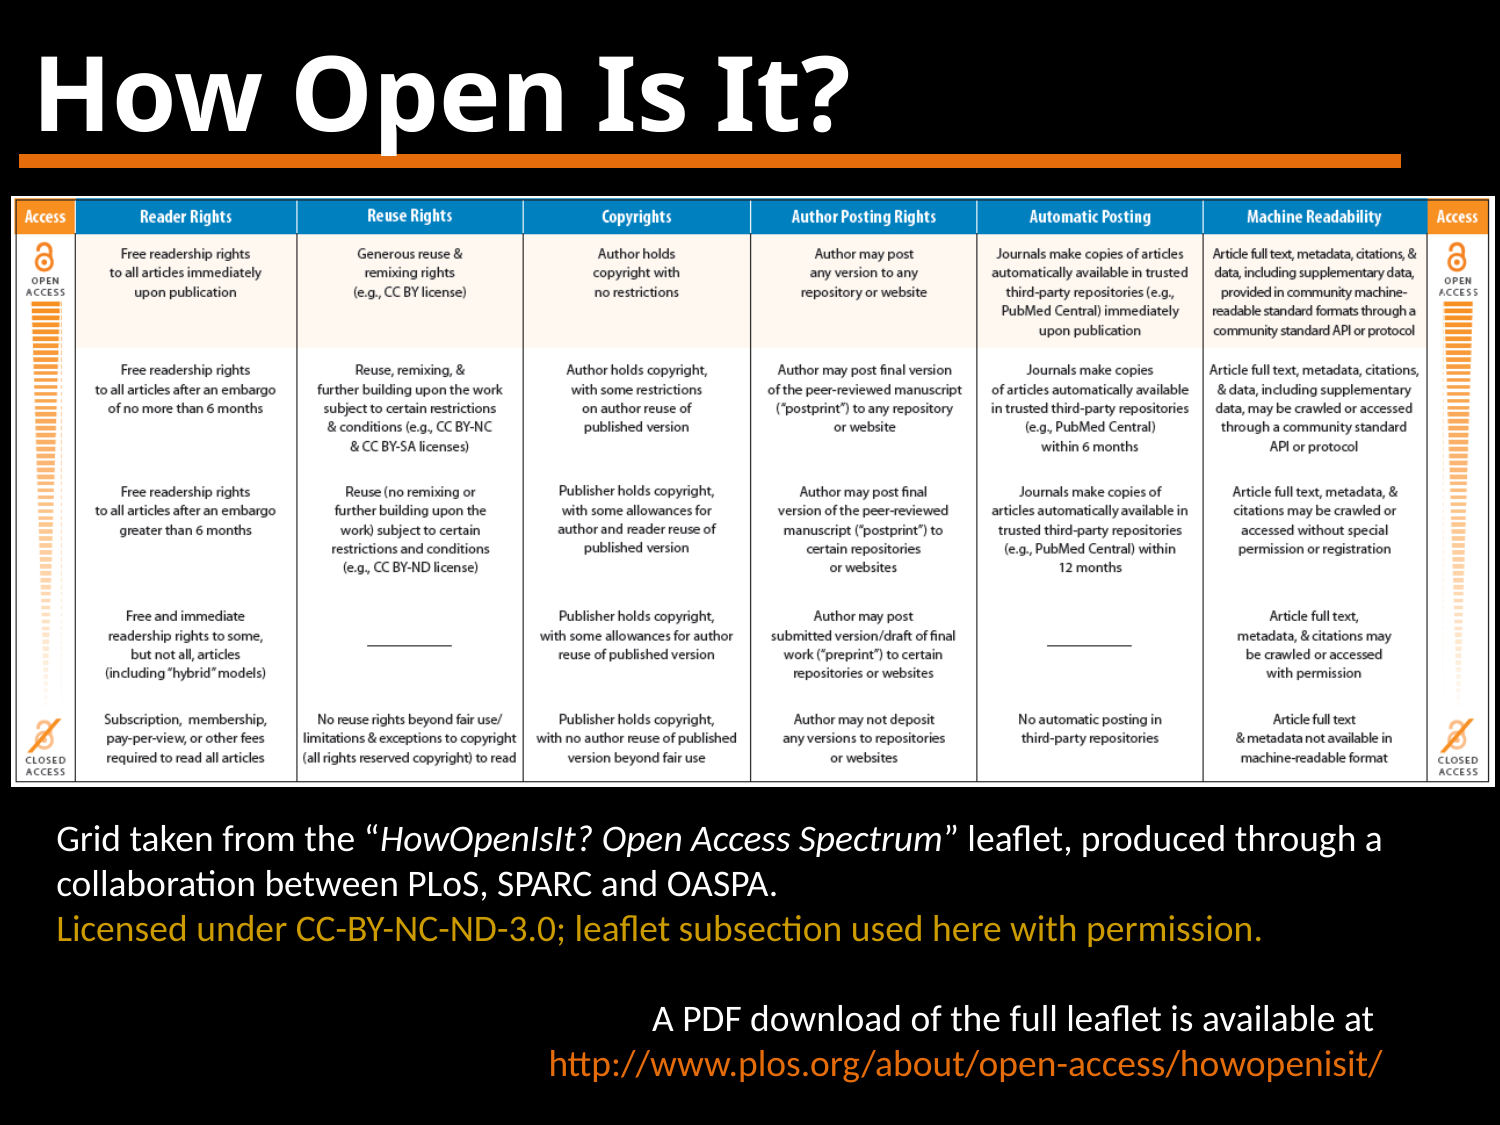

How Open Is It?
Grid taken from the “HowOpenIsIt? Open Access Spectrum” leaflet, produced through a collaboration between PLoS, SPARC and OASPA.
Licensed under CC-BY-NC-ND-3.0; leaflet subsection used here with permission.
A PDF download of the full leaflet is available at
http://www.plos.org/about/open-access/howopenisit/